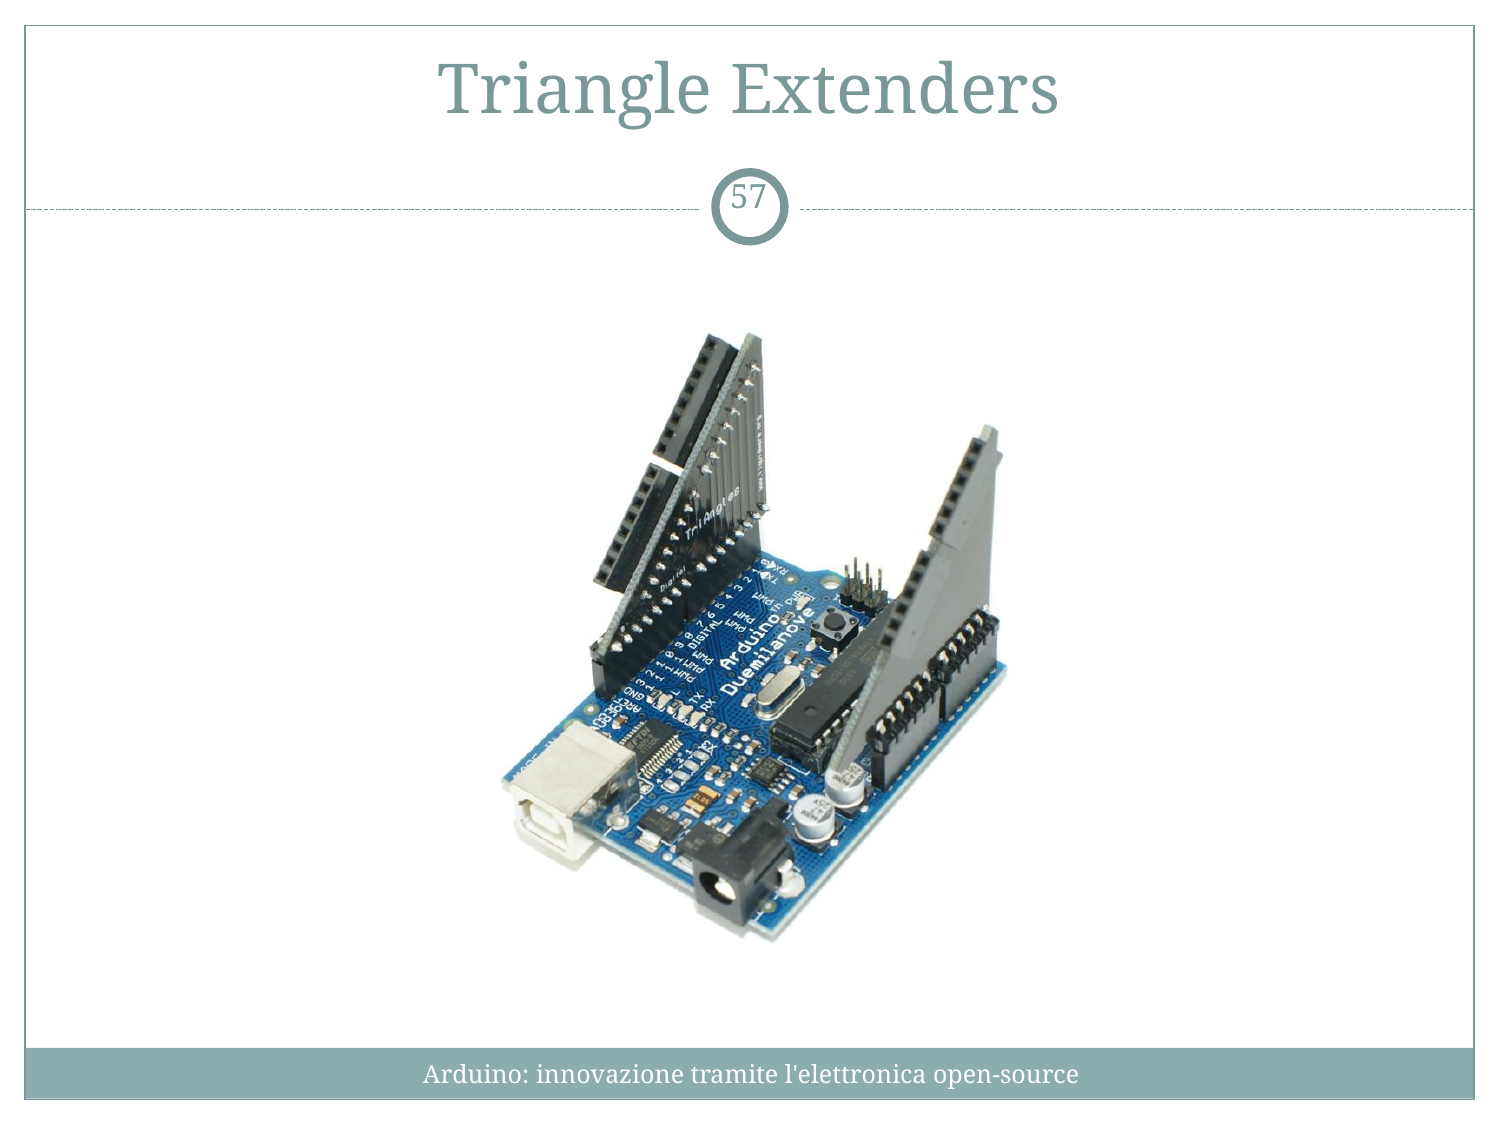

# Triangle Extenders
Arduino: innovazione tramite l'elettronica open-source